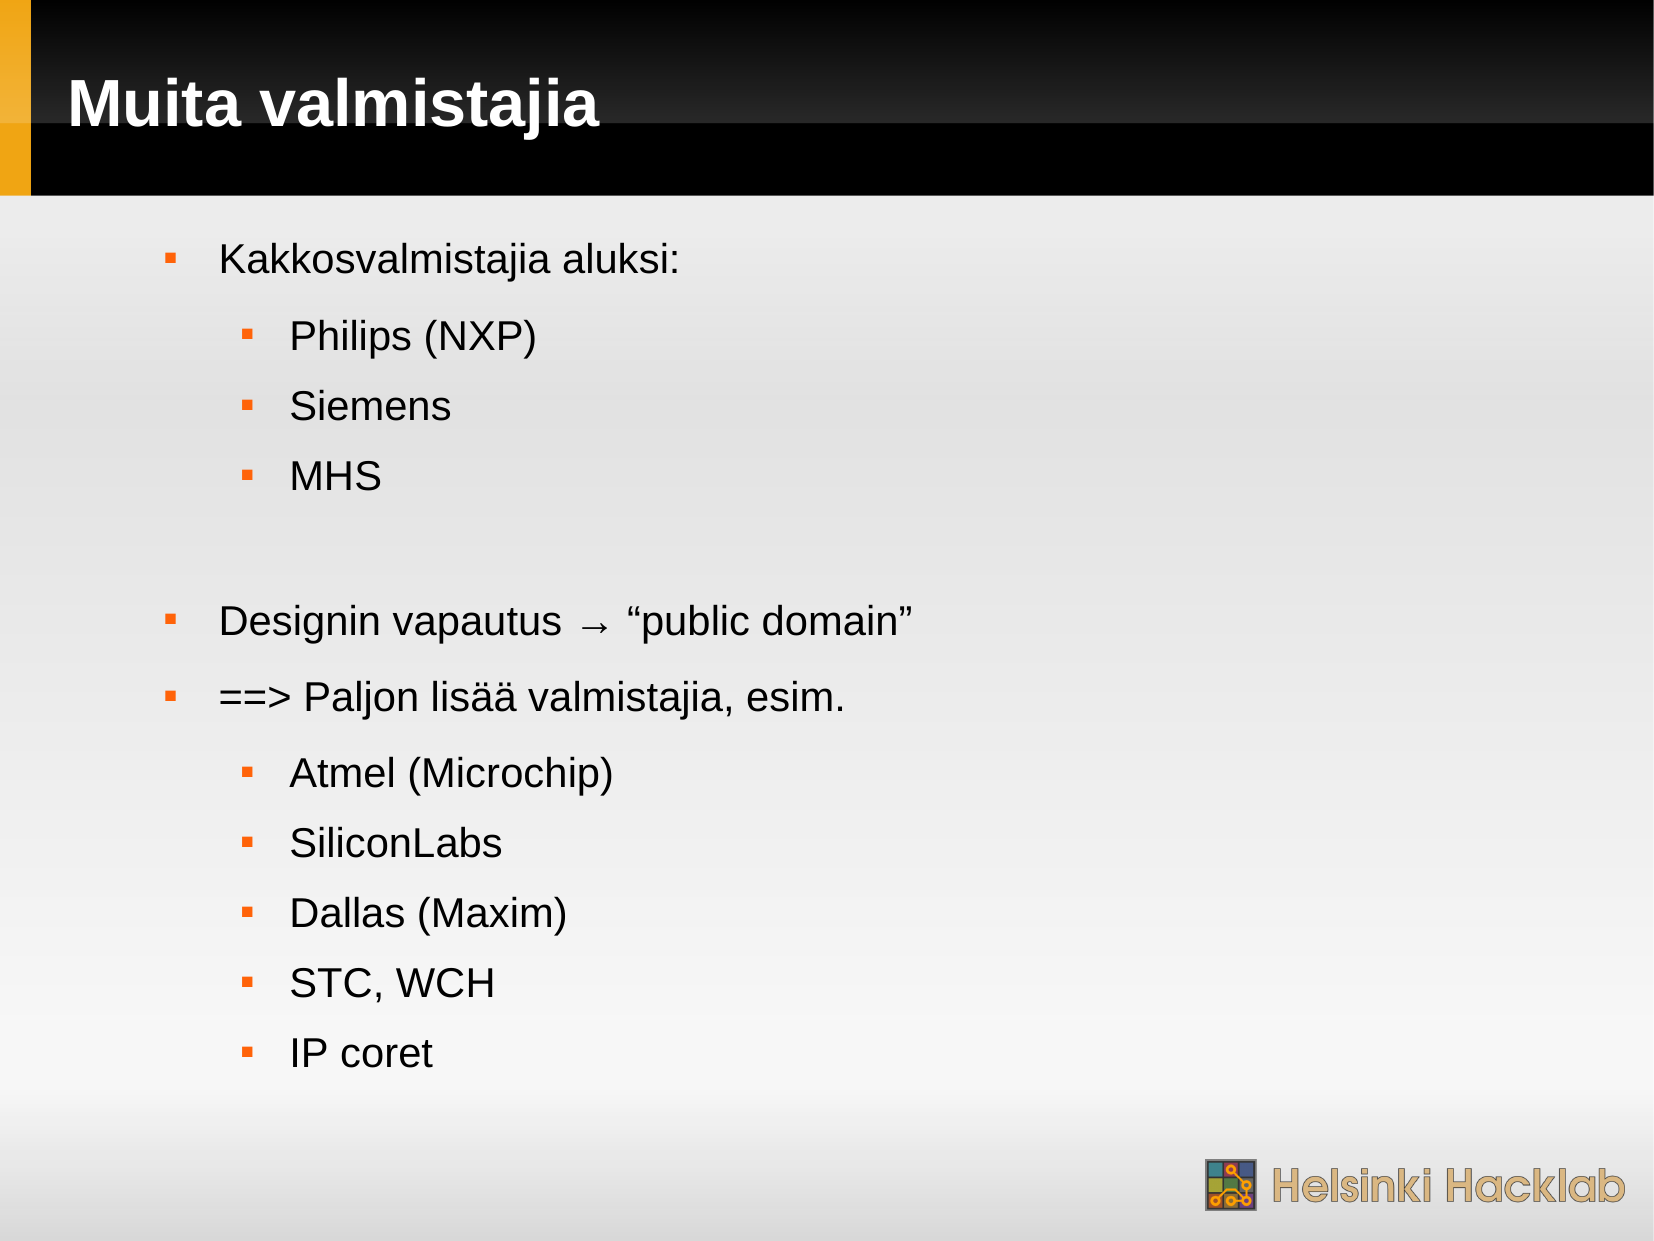

# Muita valmistajia
Kakkosvalmistajia aluksi:
Philips (NXP)
Siemens
MHS
Designin vapautus → “public domain”
==> Paljon lisää valmistajia, esim.
Atmel (Microchip)
SiliconLabs
Dallas (Maxim)
STC, WCH
IP coret